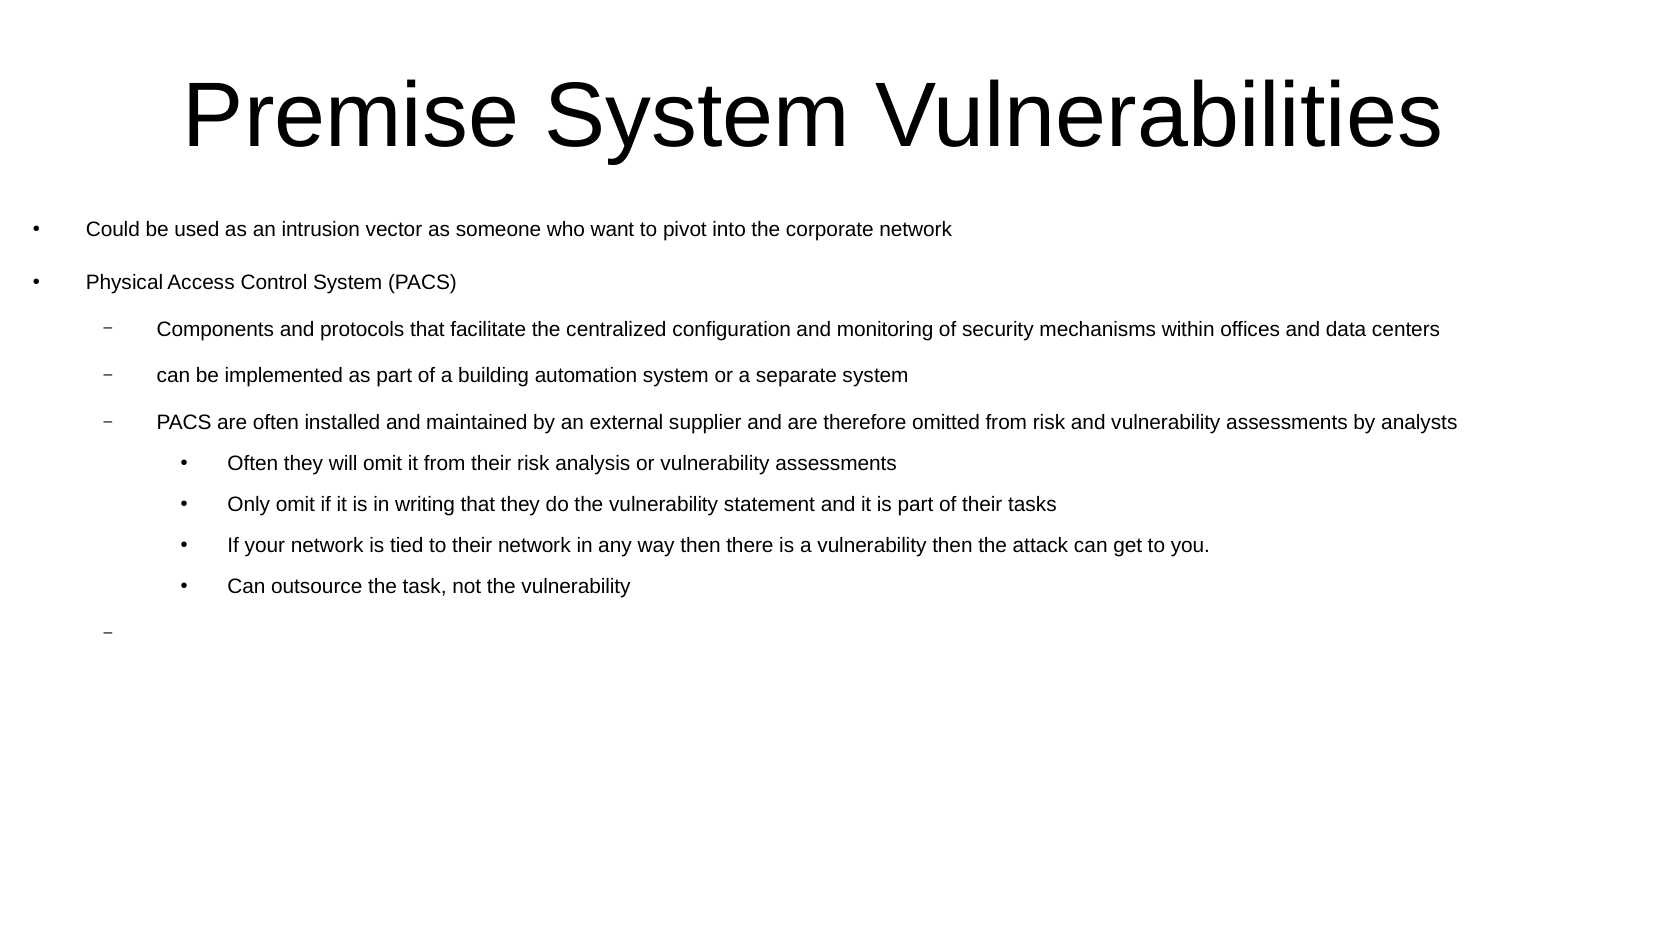

# Premise System Vulnerabilities
Could be used as an intrusion vector as someone who want to pivot into the corporate network
Physical Access Control System (PACS)
Components and protocols that facilitate the centralized configuration and monitoring of security mechanisms within offices and data centers
can be implemented as part of a building automation system or a separate system
PACS are often installed and maintained by an external supplier and are therefore omitted from risk and vulnerability assessments by analysts
Often they will omit it from their risk analysis or vulnerability assessments
Only omit if it is in writing that they do the vulnerability statement and it is part of their tasks
If your network is tied to their network in any way then there is a vulnerability then the attack can get to you.
Can outsource the task, not the vulnerability